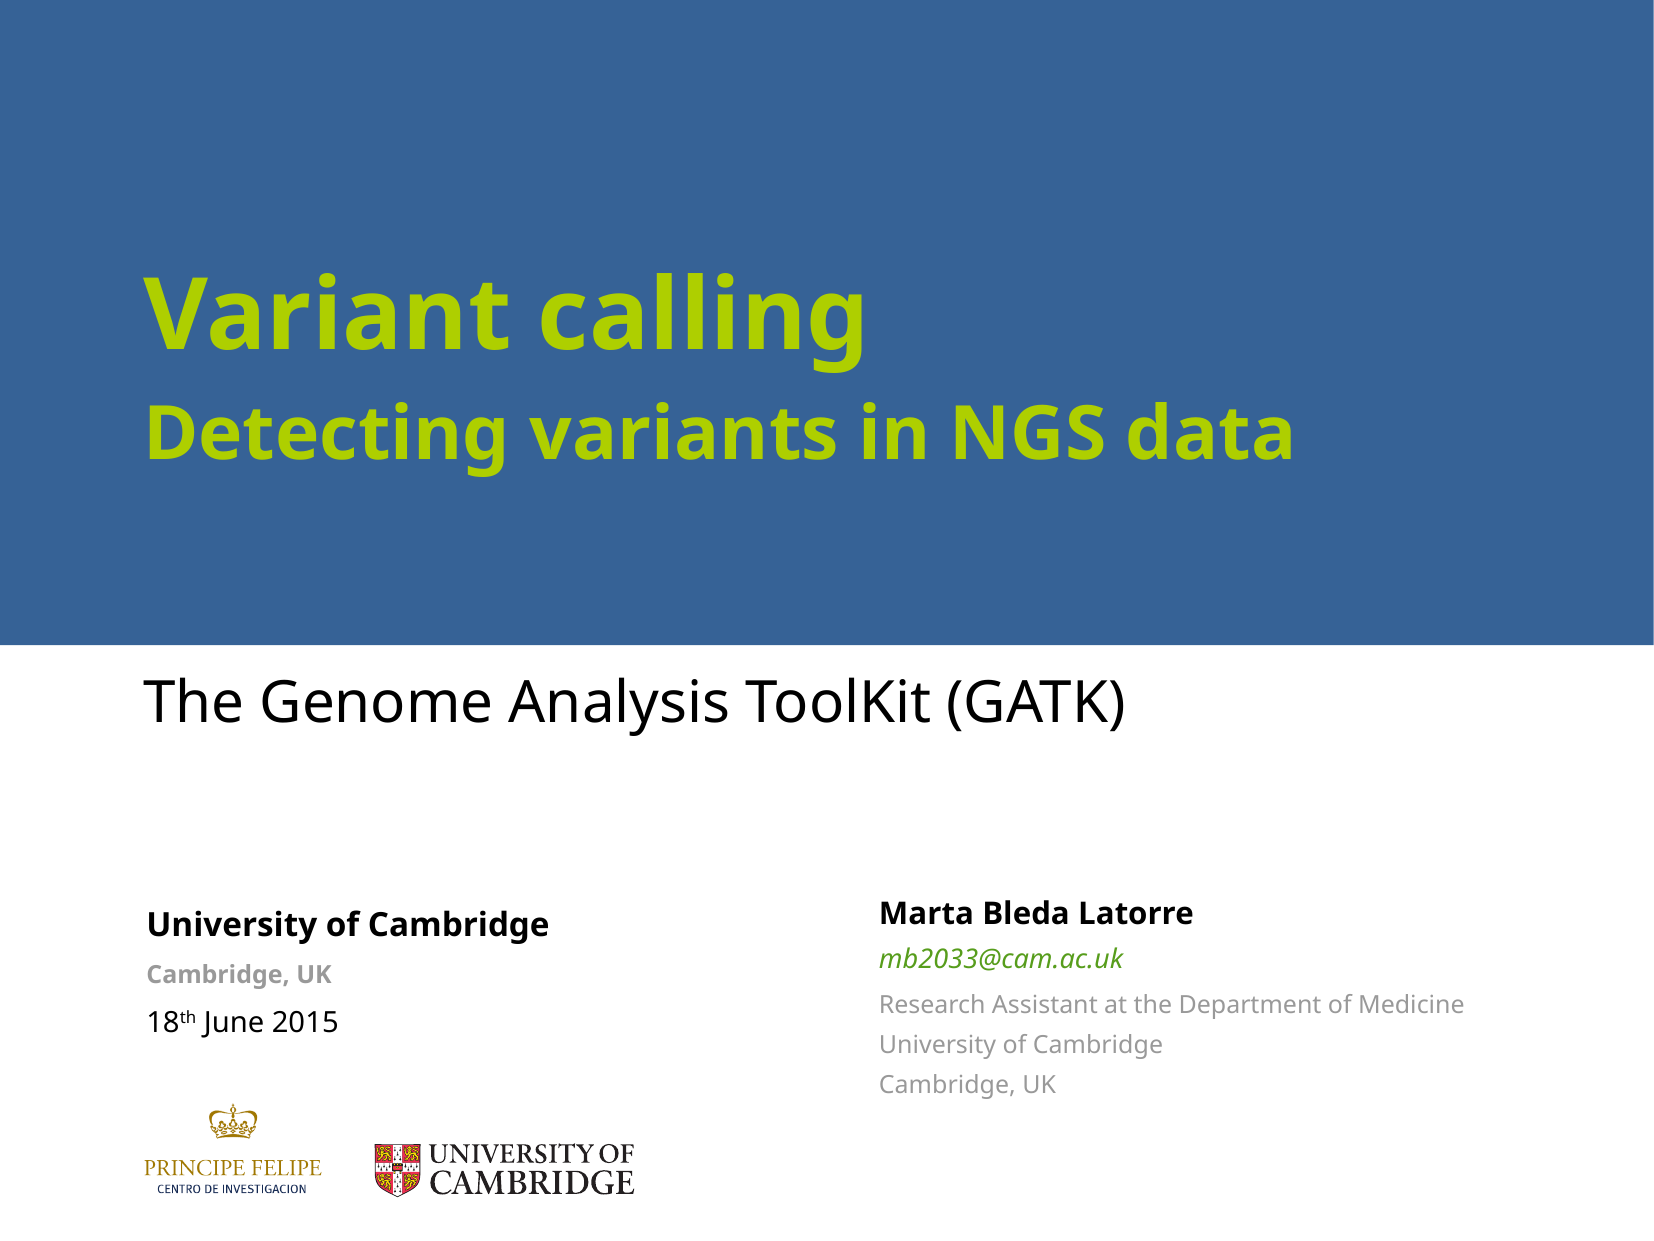

# Variant calling Detecting variants in NGS data
The Genome Analysis ToolKit (GATK)
University of Cambridge
Cambridge, UK
18th June 2015